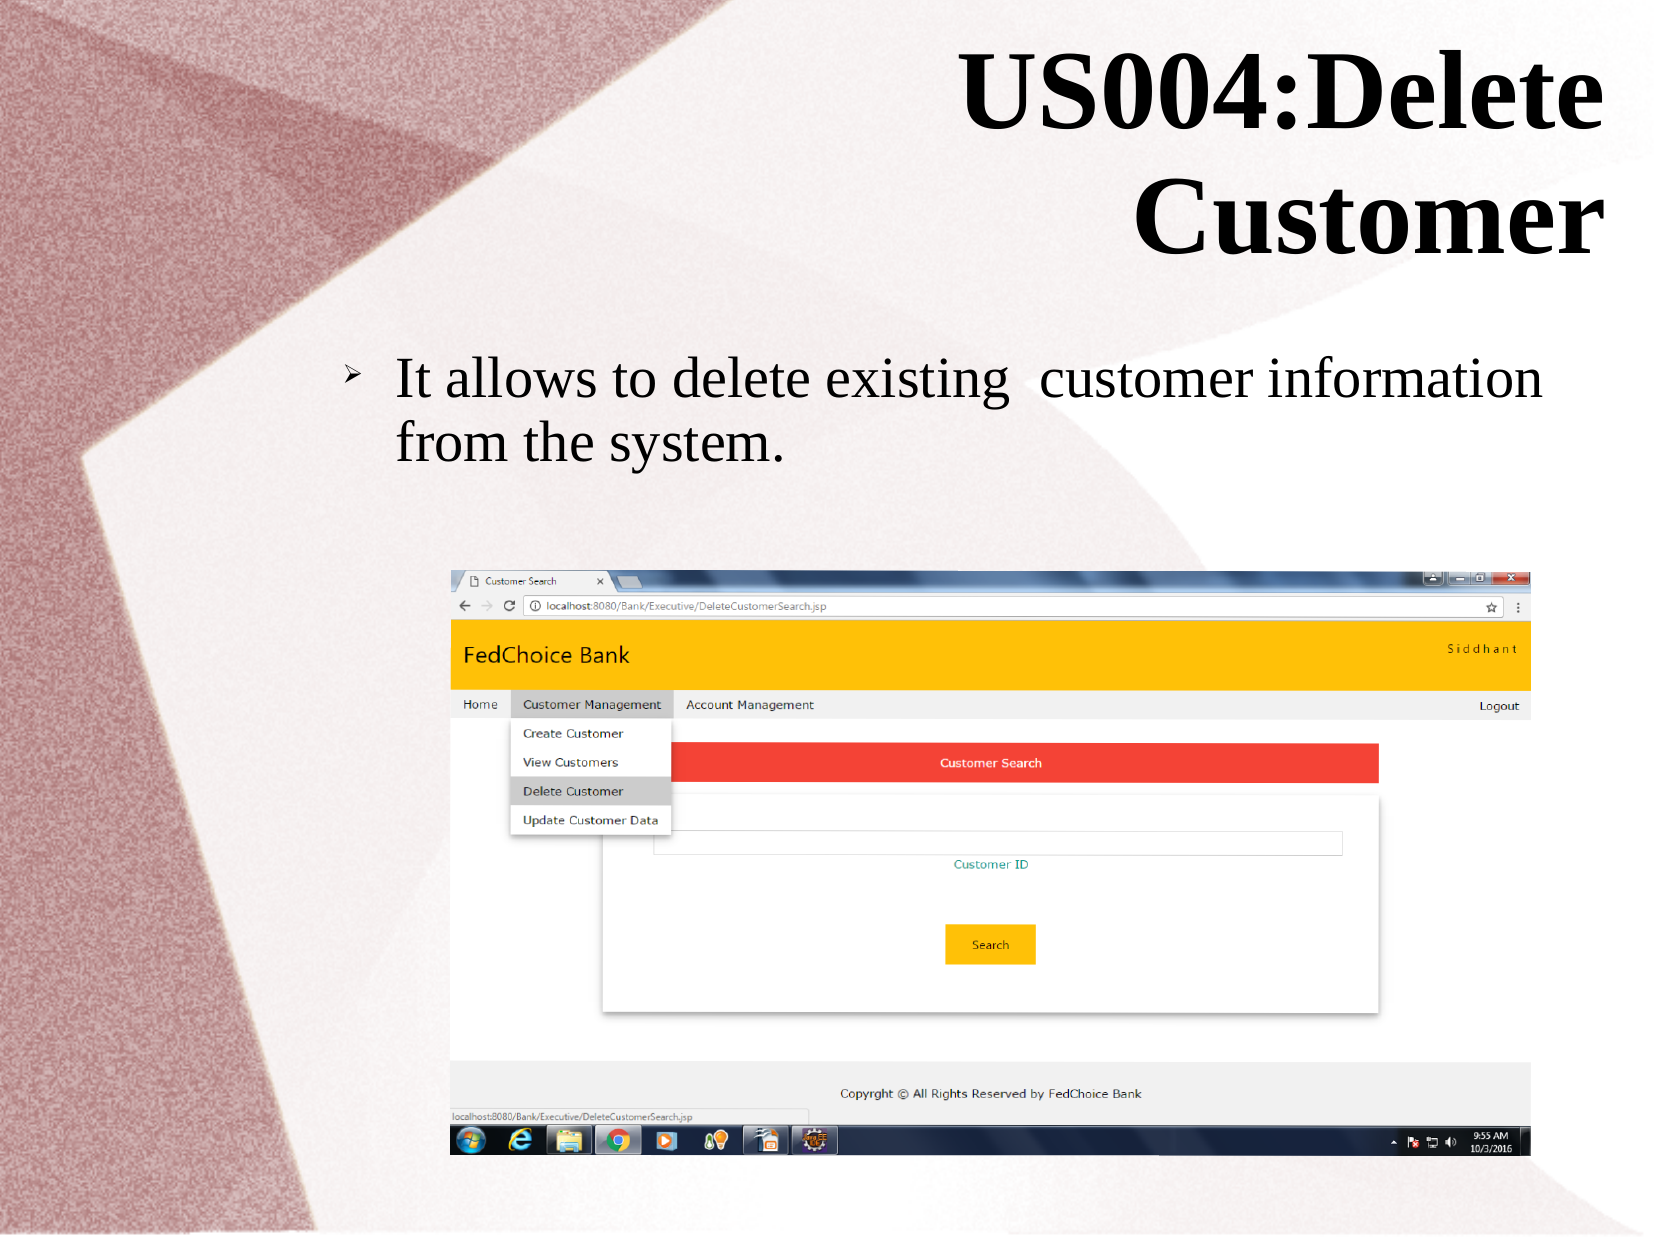

# US004:Delete Customer
It allows to delete existing customer information from the system.